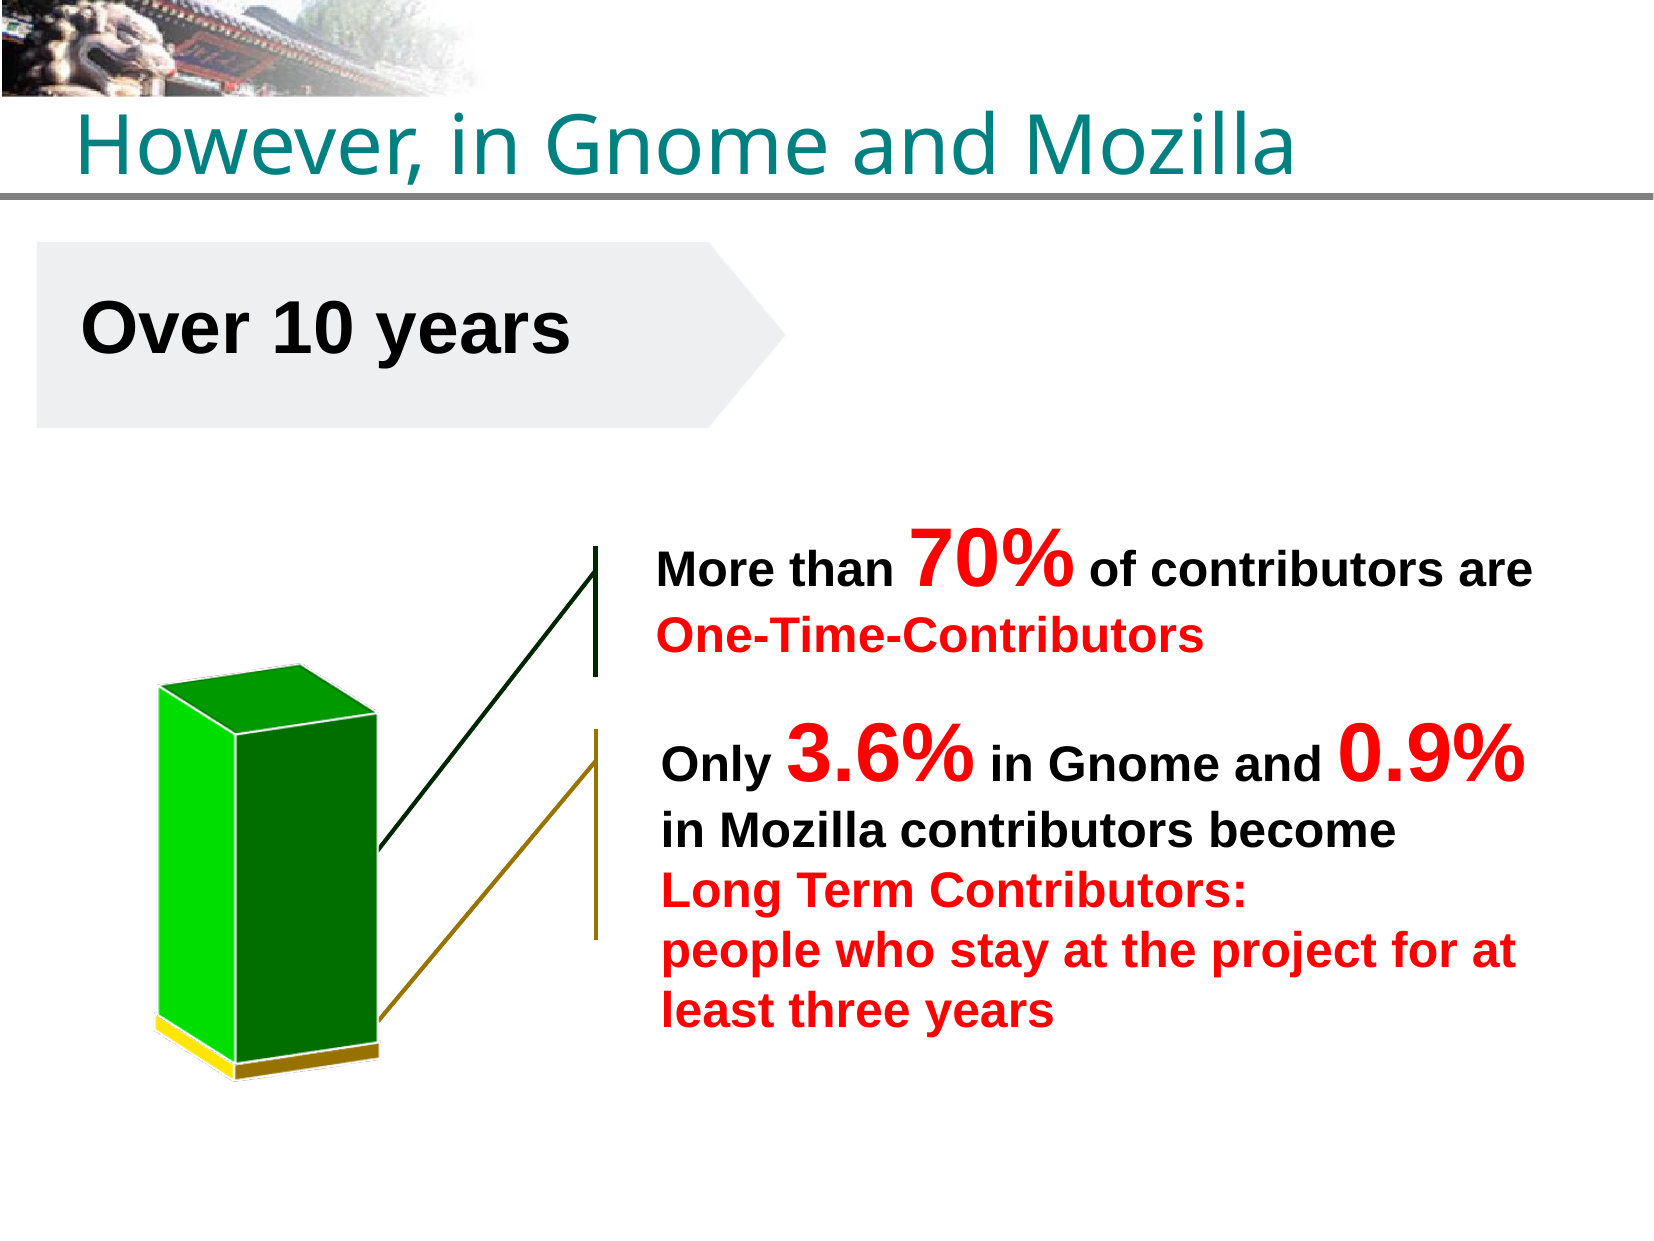

# However, in Gnome and Mozilla
Over 10 years
More than 70% of contributors are One-Time-Contributors
Only 3.6% in Gnome and 0.9% in Mozilla contributors become
Long Term Contributors:
people who stay at the project for at least three years